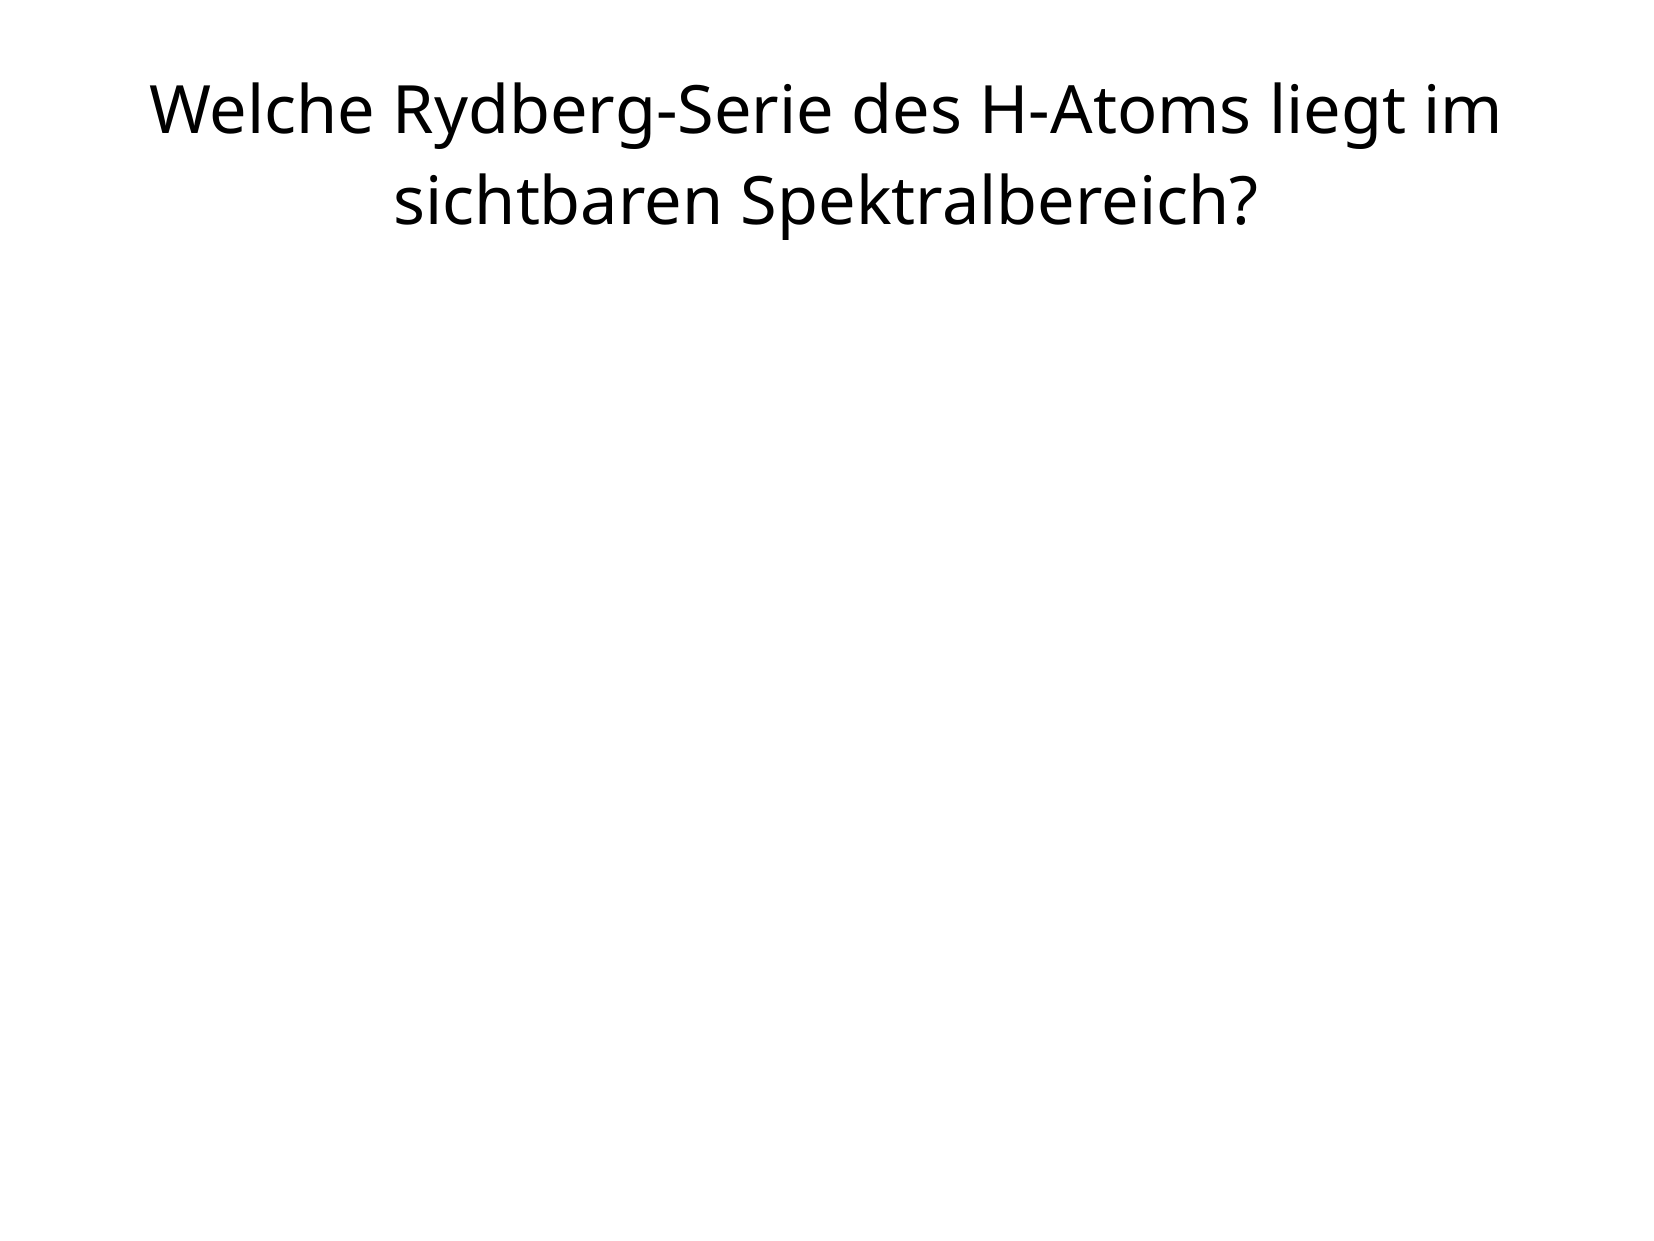

# Welche Rydberg-Serie des H-Atoms liegt im sichtbaren Spektralbereich?